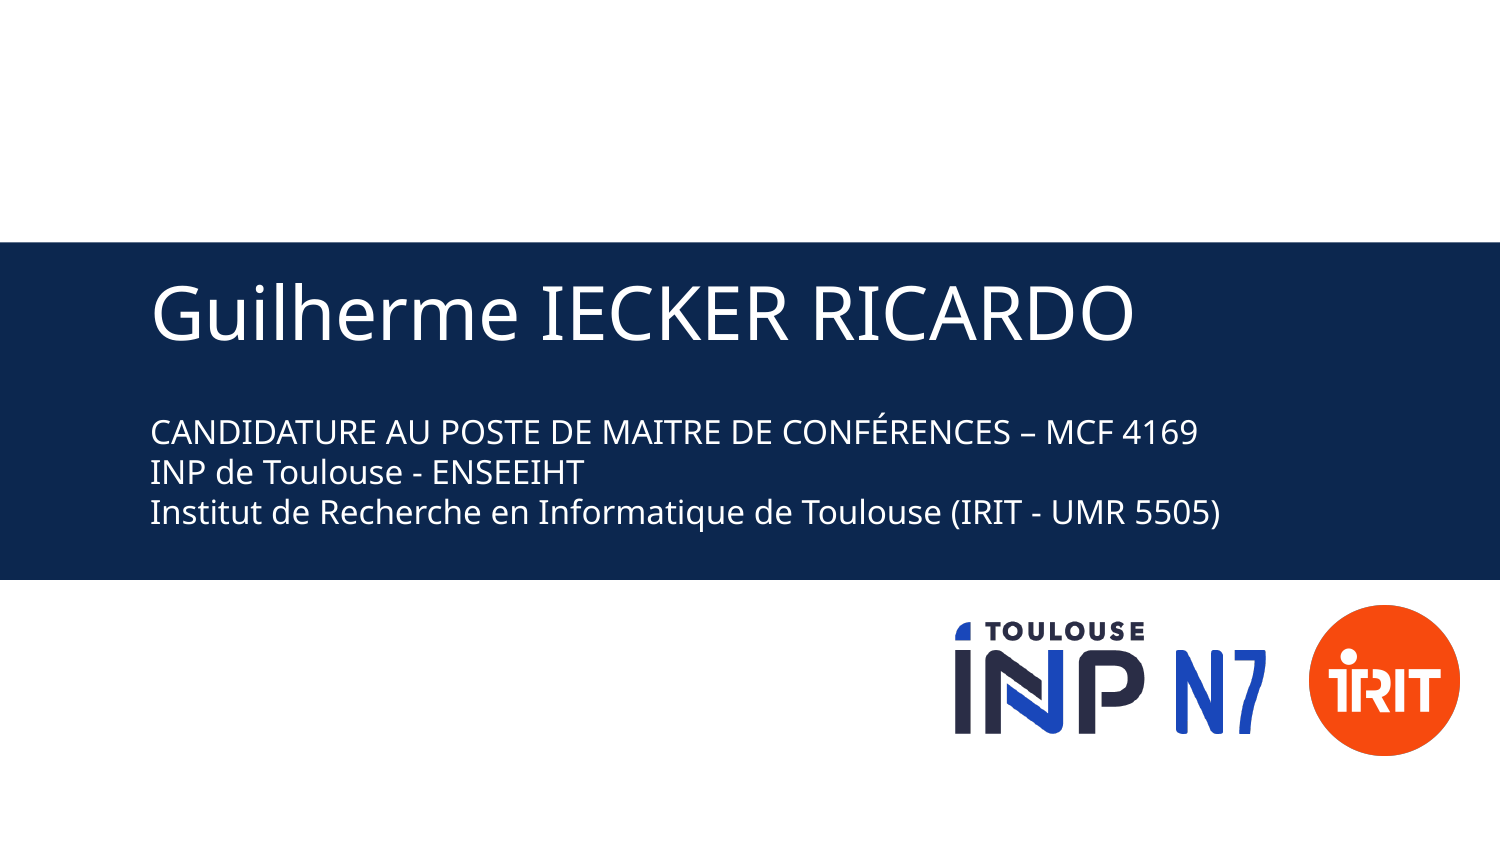

# Guilherme IECKER RICARDO
CANDIDATURE AU POSTE DE MAITRE DE CONFÉRENCES – MCF 4169
INP de Toulouse - ENSEEIHT
Institut de Recherche en Informatique de Toulouse (IRIT - UMR 5505)